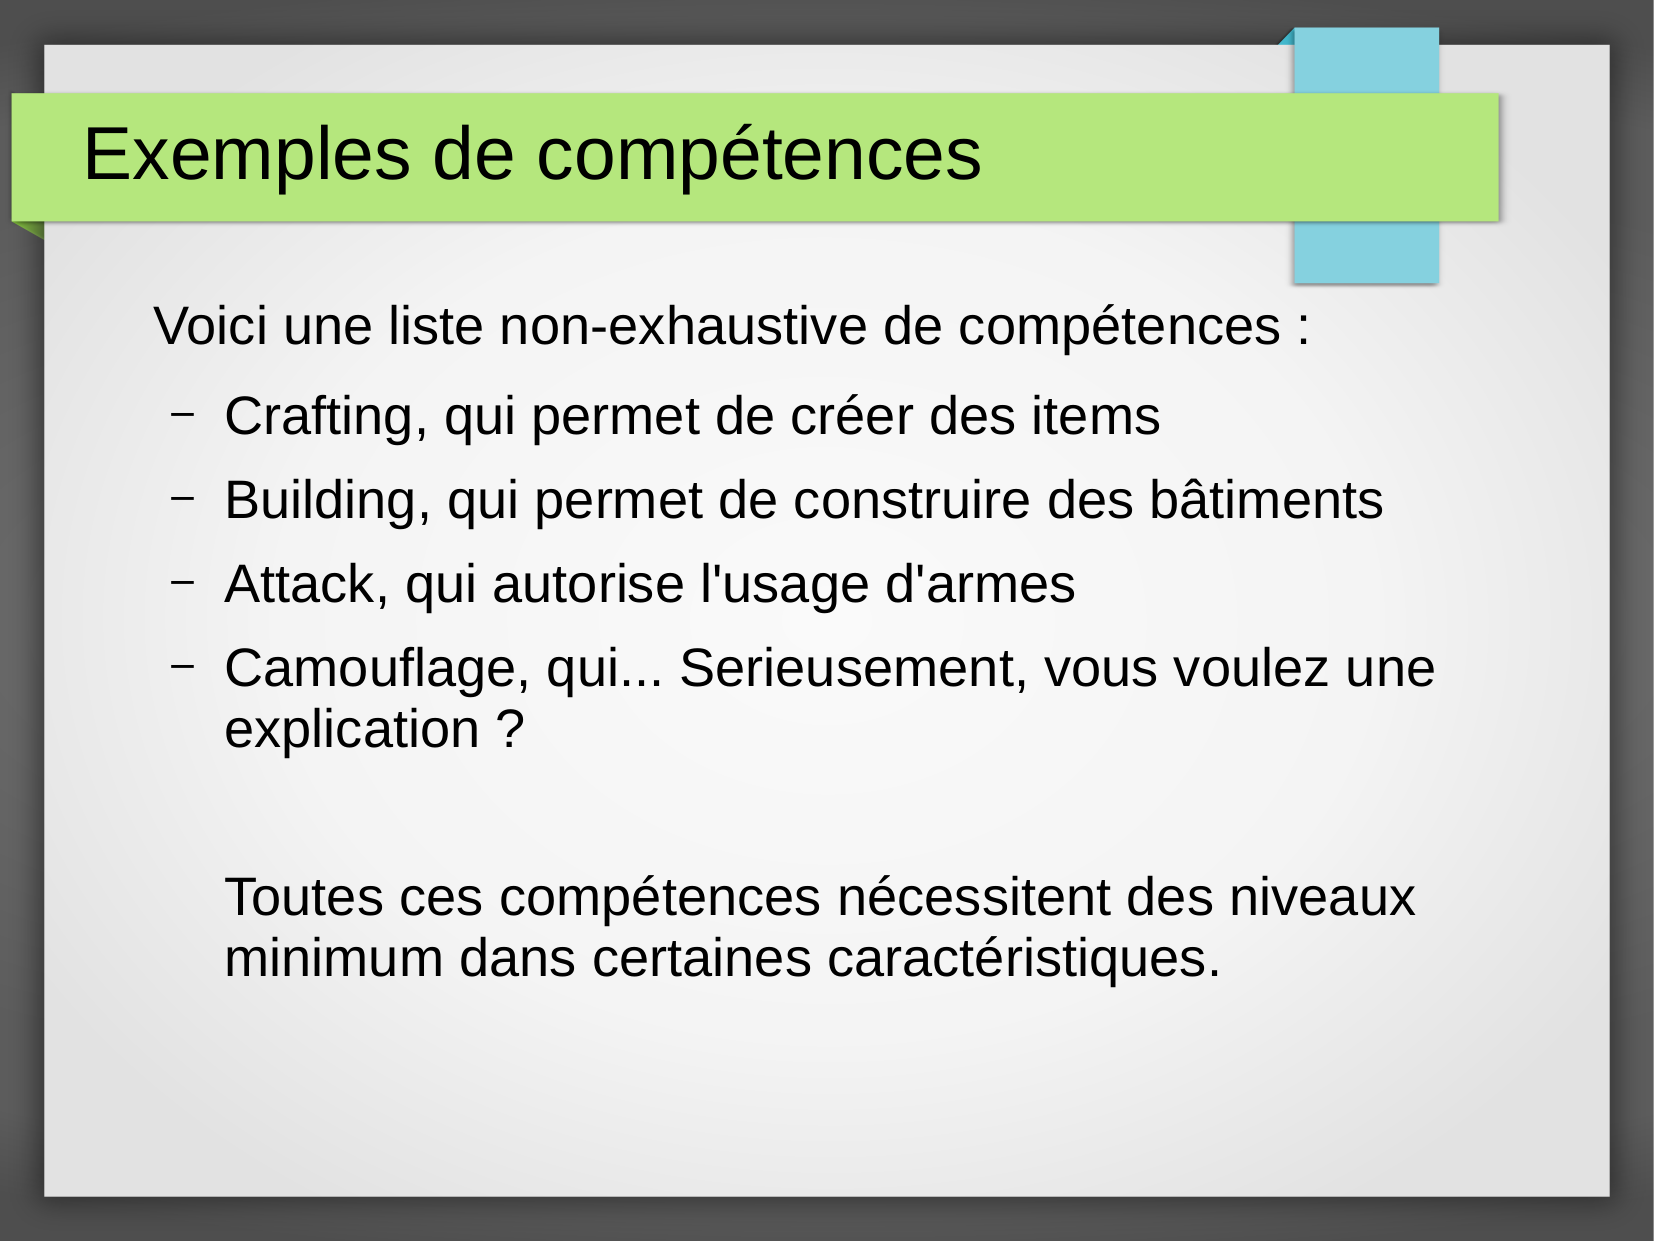

# Exemples de compétences
Voici une liste non-exhaustive de compétences :
Crafting, qui permet de créer des items
Building, qui permet de construire des bâtiments
Attack, qui autorise l'usage d'armes
Camouflage, qui... Serieusement, vous voulez une explication ?
Toutes ces compétences nécessitent des niveaux minimum dans certaines caractéristiques.